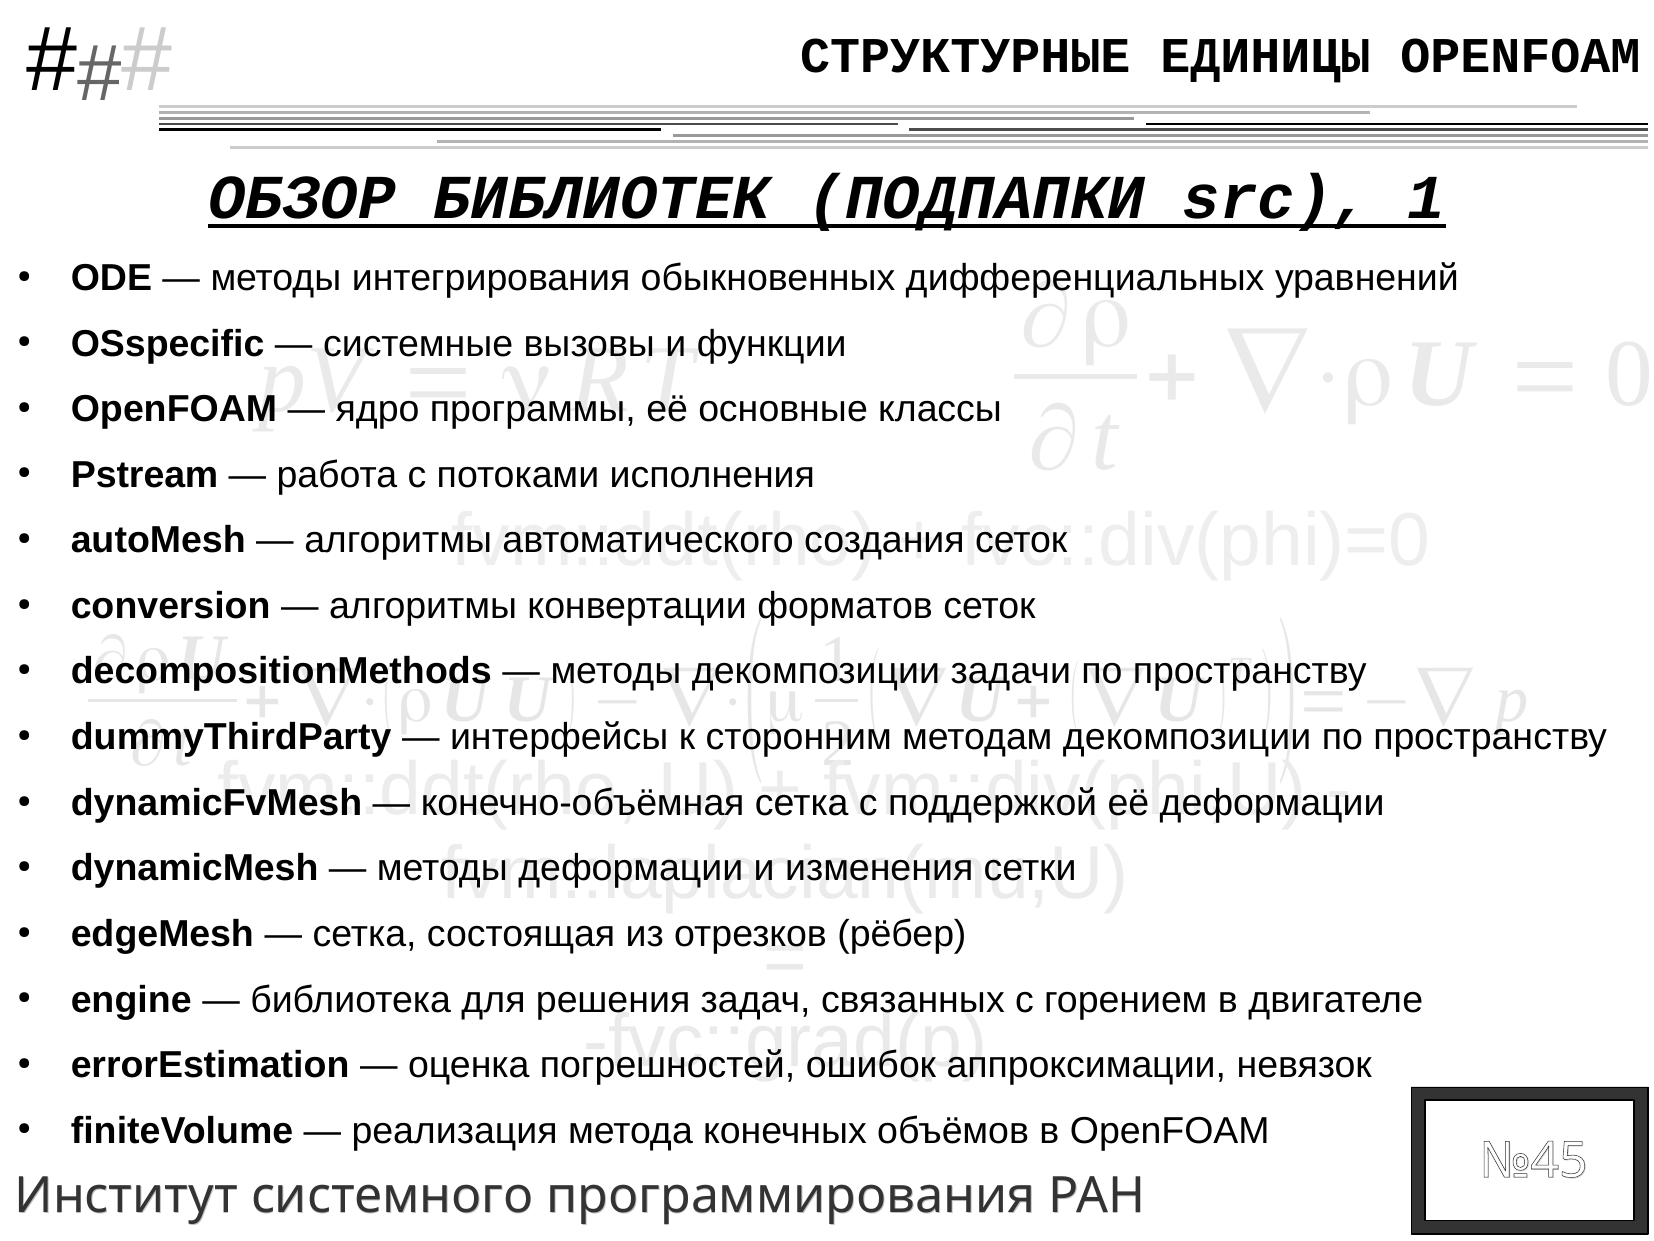

# ОБЗОР БИБЛИОТЕК (ПОДПАПКИ src), 1
ODE — методы интегрирования обыкновенных дифференциальных уравнений
OSspecific — системные вызовы и функции
OpenFOAM — ядро программы, её основные классы
Pstream — работа с потоками исполнения
autoMesh — алгоритмы автоматического создания сеток
conversion — алгоритмы конвертации форматов сеток
decompositionMethods — методы декомпозиции задачи по пространству
dummyThirdParty — интерфейсы к сторонним методам декомпозиции по пространству
dynamicFvMesh — конечно-объёмная сетка с поддержкой её деформации
dynamicMesh — методы деформации и изменения сетки
edgeMesh — сетка, состоящая из отрезков (рёбер)
engine — библиотека для решения задач, связанных с горением в двигателе
errorEstimation — оценка погрешностей, ошибок аппроксимации, невязок
finiteVolume — реализация метода конечных объёмов в OpenFOAM